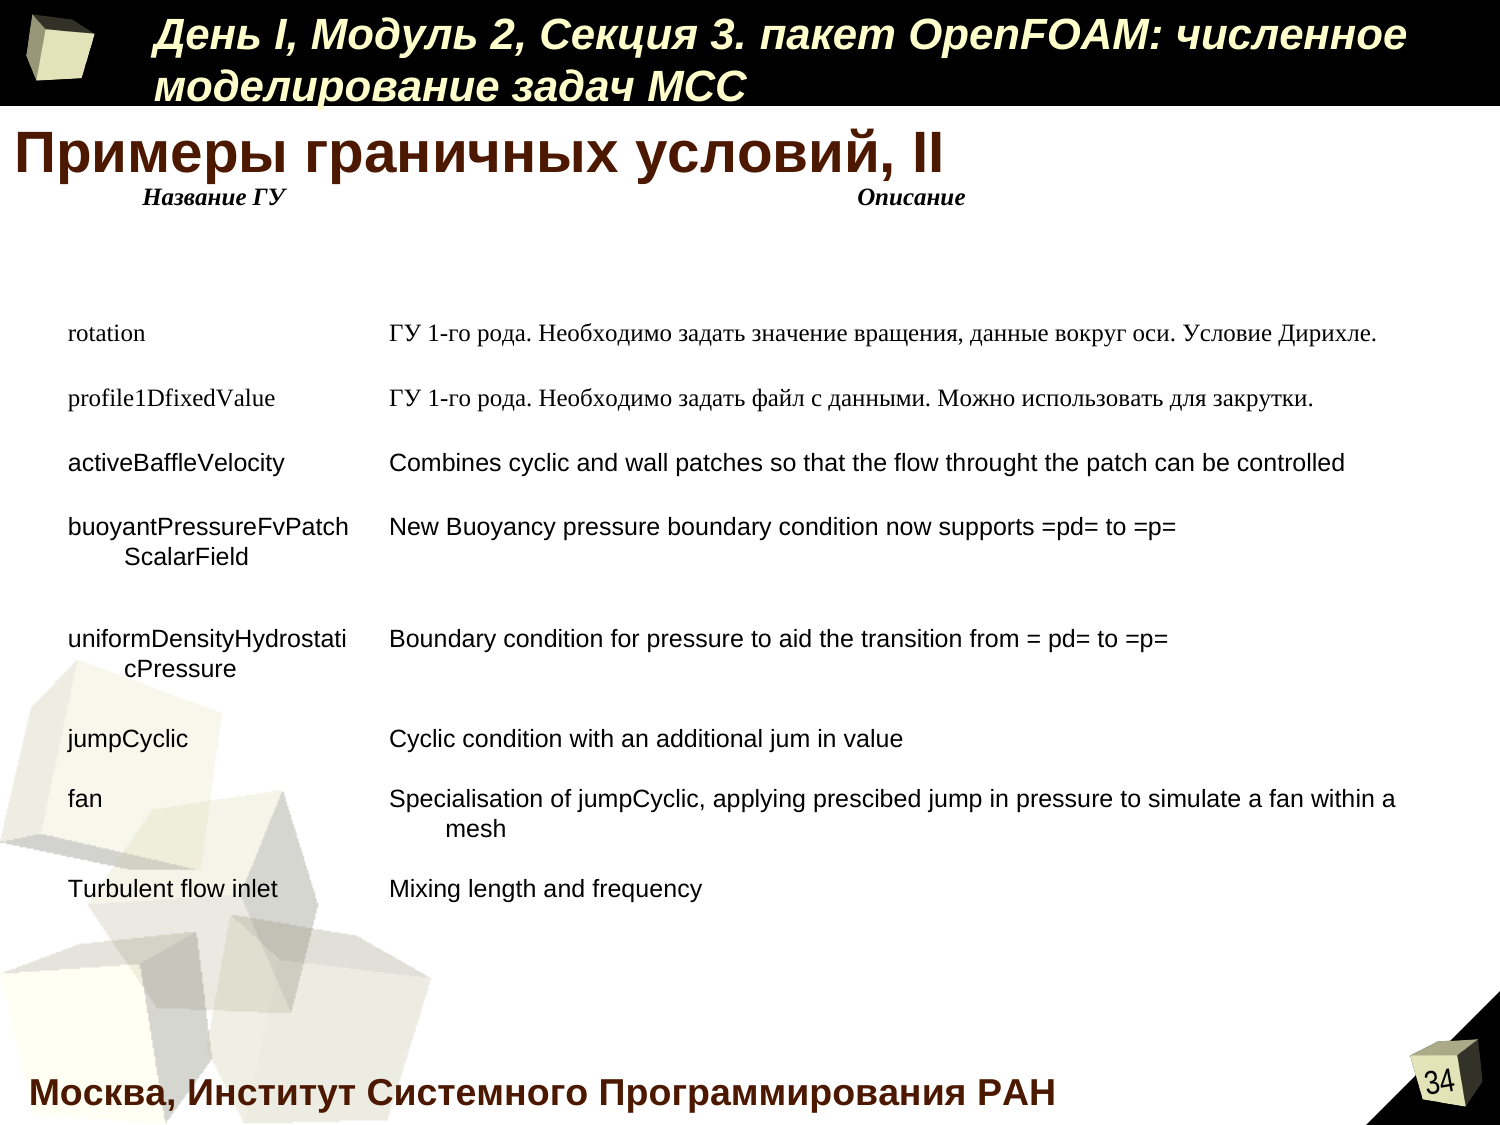

Примеры граничных условий, II
| Название ГУ | Описание |
| --- | --- |
| | |
| rotation | ГУ 1-го рода. Необходимо задать значение вращения, данные вокруг оси. Условие Дирихле. |
| profile1DfixedValue | ГУ 1-го рода. Необходимо задать файл с данными. Можно использовать для закрутки. |
| activeBaffleVelocity | Combines cyclic and wall patches so that the flow throught the patch can be controlled |
| buoyantPressureFvPatchScalarField | New Buoyancy pressure boundary condition now supports =pd= to =p= |
| uniformDensityHydrostaticPressure | Boundary condition for pressure to aid the transition from = pd= to =p= |
| jumpCyclic fan Turbulent flow inlet | Cyclic condition with an additional jum in value Specialisation of jumpCyclic, applying prescibed jump in pressure to simulate a fan within a mesh Mixing length and frequency |